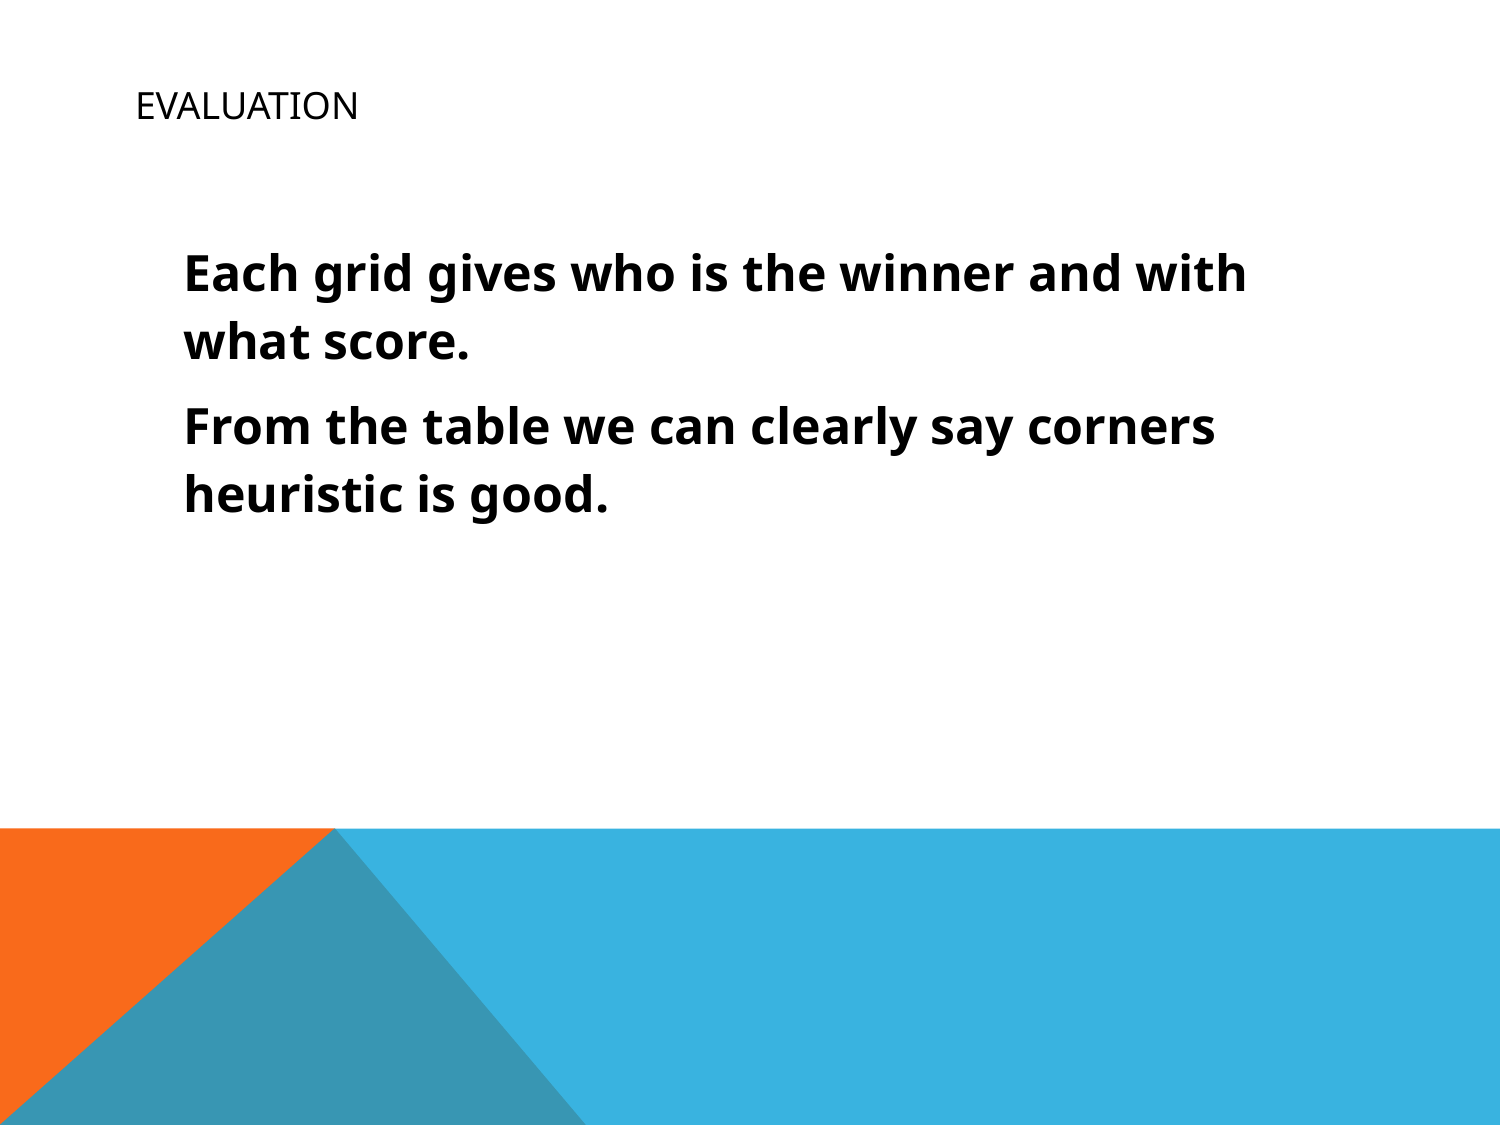

# EVALUATION
Each grid gives who is the winner and with what score.
From the table we can clearly say corners heuristic is good.